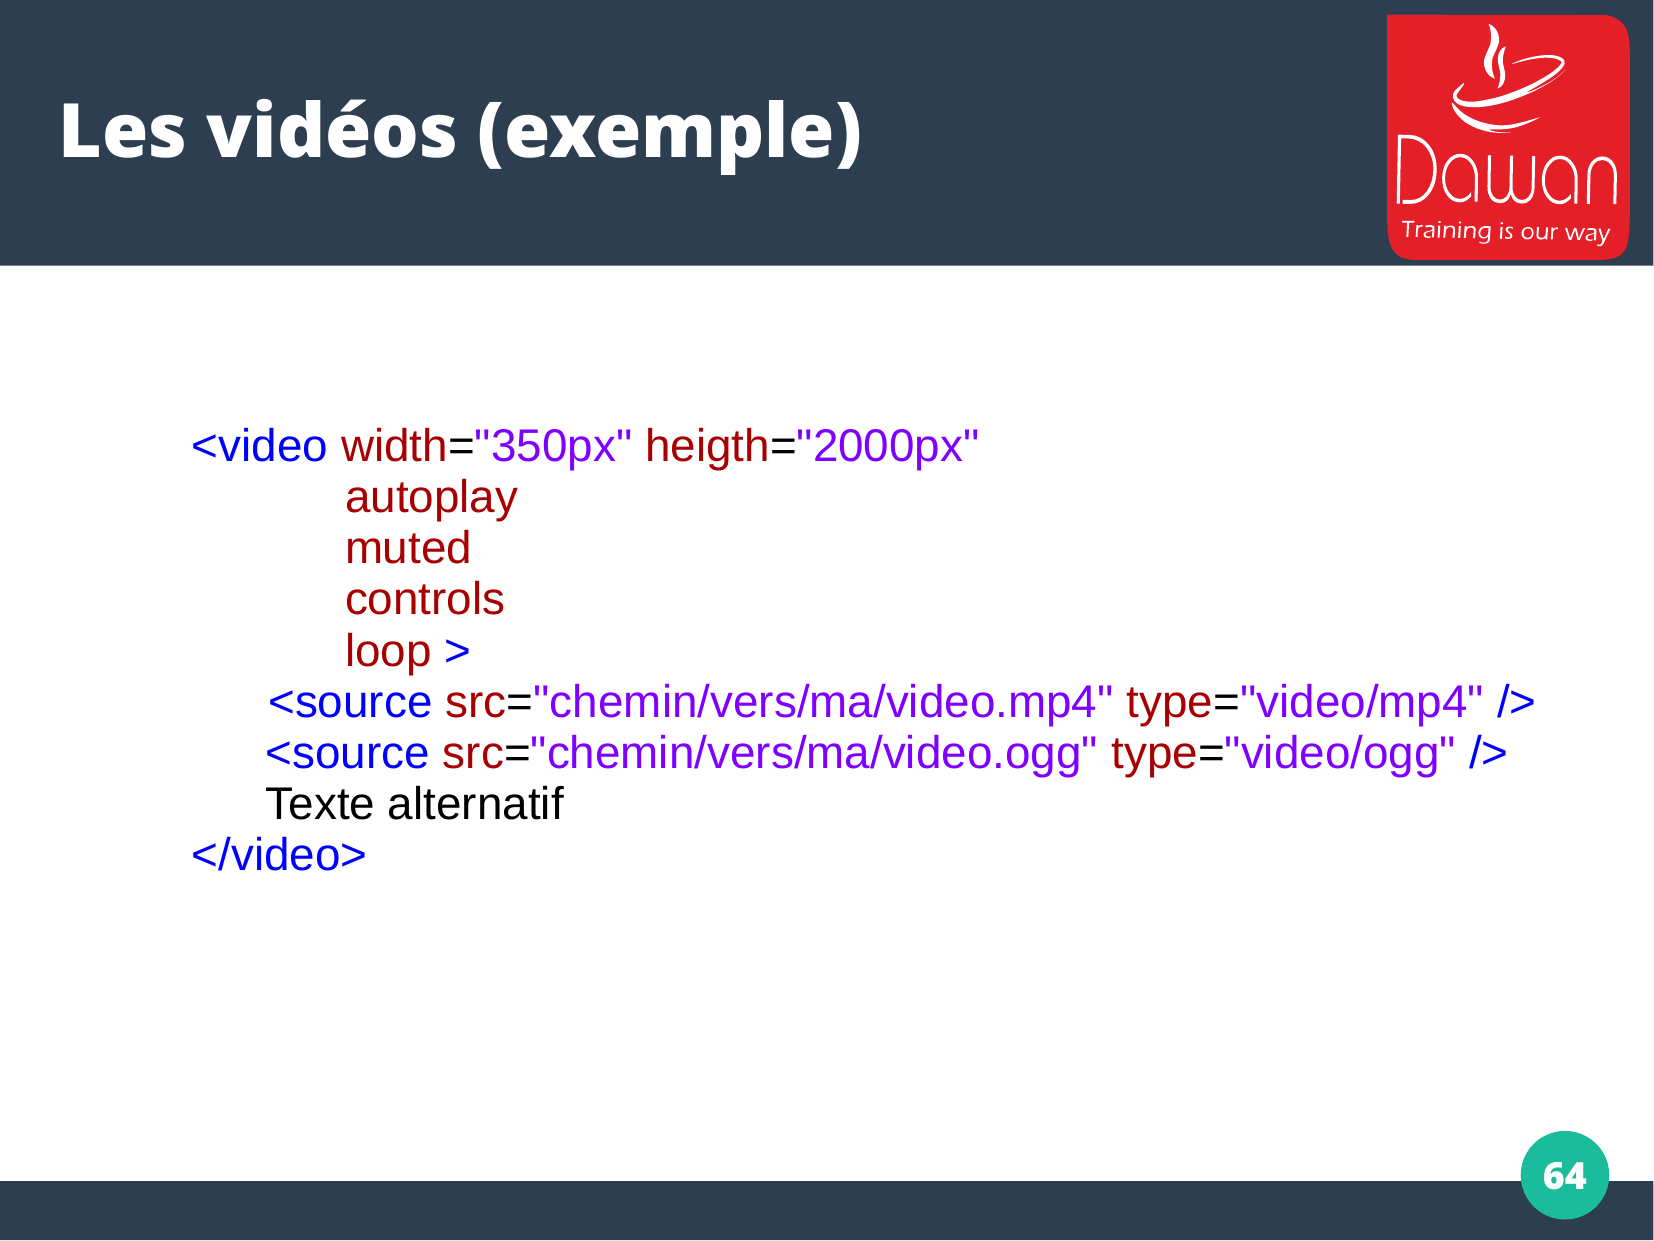

# Les vidéos (exemple)
<video width="350px" heigth="2000px"
 autoplay
 muted
 controls
 loop >
 <source src="chemin/vers/ma/video.mp4" type="video/mp4" />
	<source src="chemin/vers/ma/video.ogg" type="video/ogg" />
	Texte alternatif
</video>
64